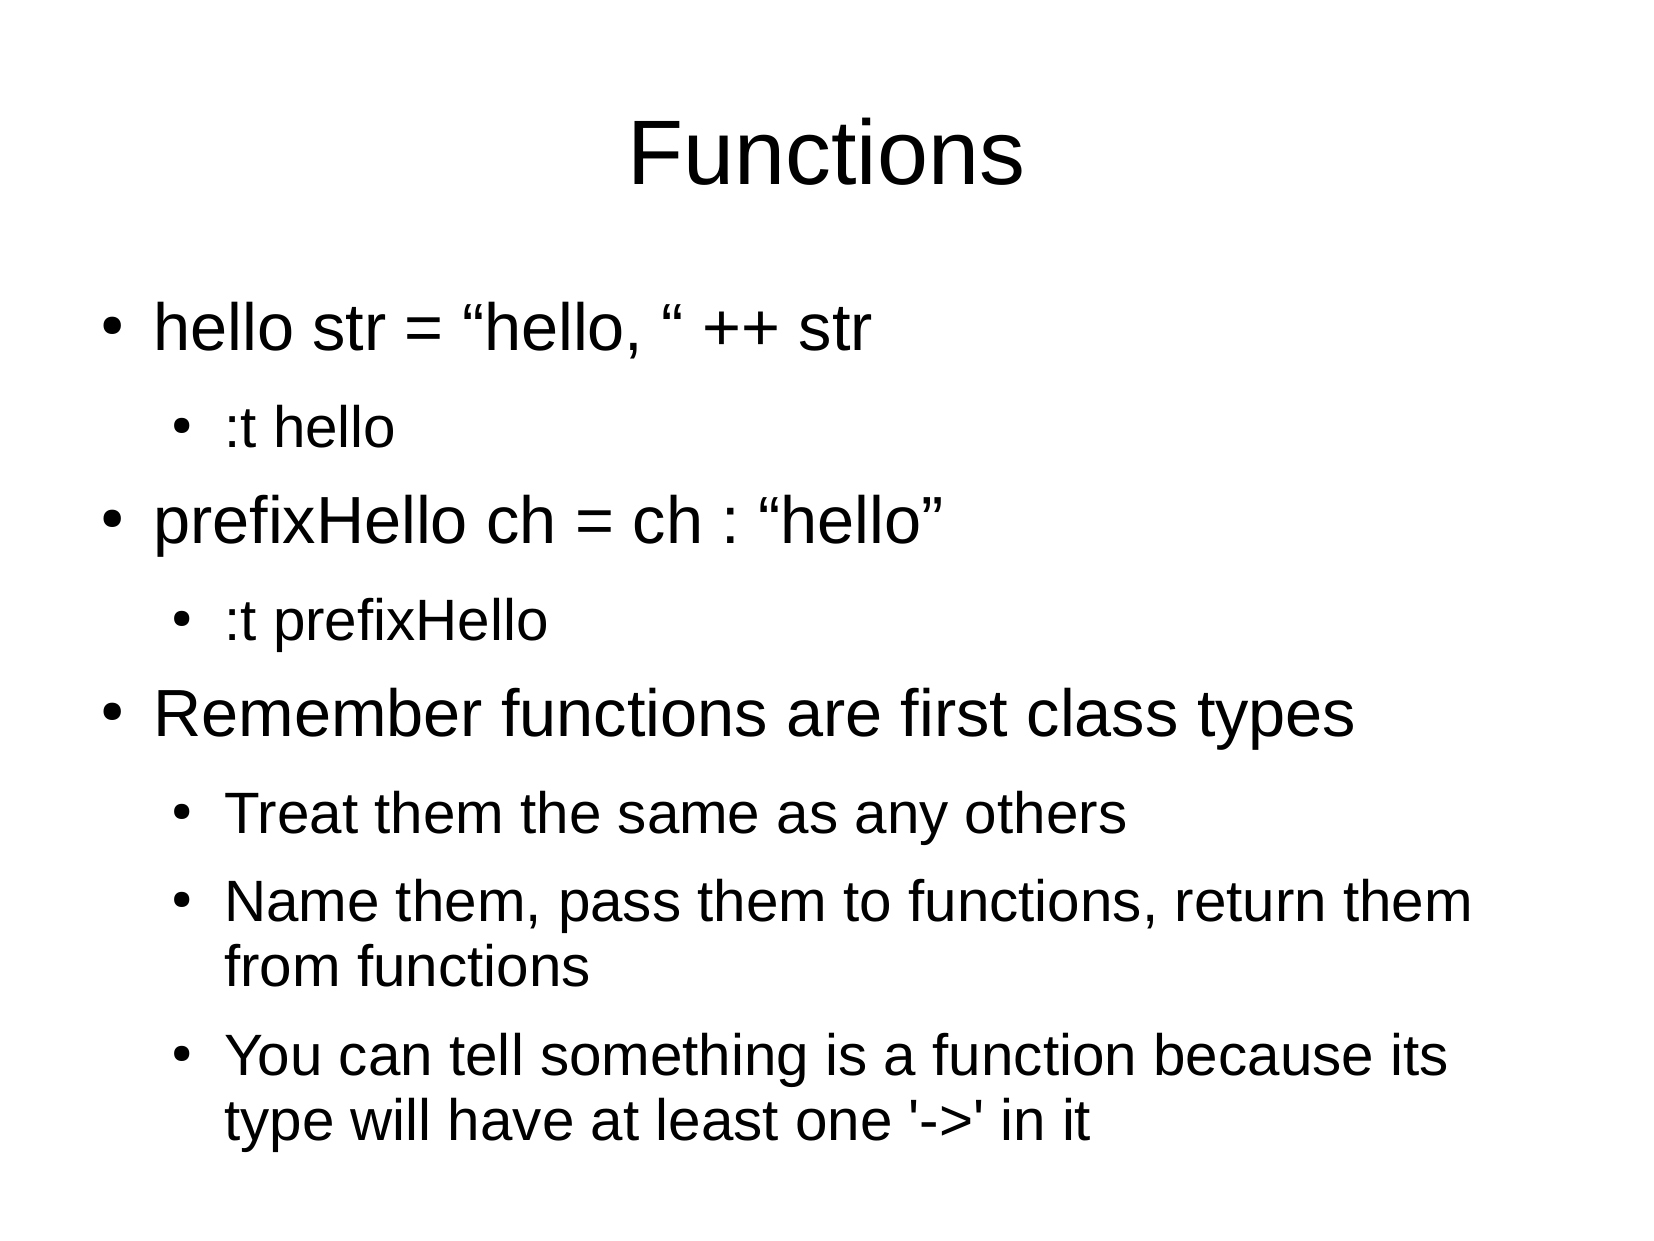

# Functions
hello str = “hello, “ ++ str
:t hello
prefixHello ch = ch : “hello”
:t prefixHello
Remember functions are first class types
Treat them the same as any others
Name them, pass them to functions, return them from functions
You can tell something is a function because its type will have at least one '->' in it